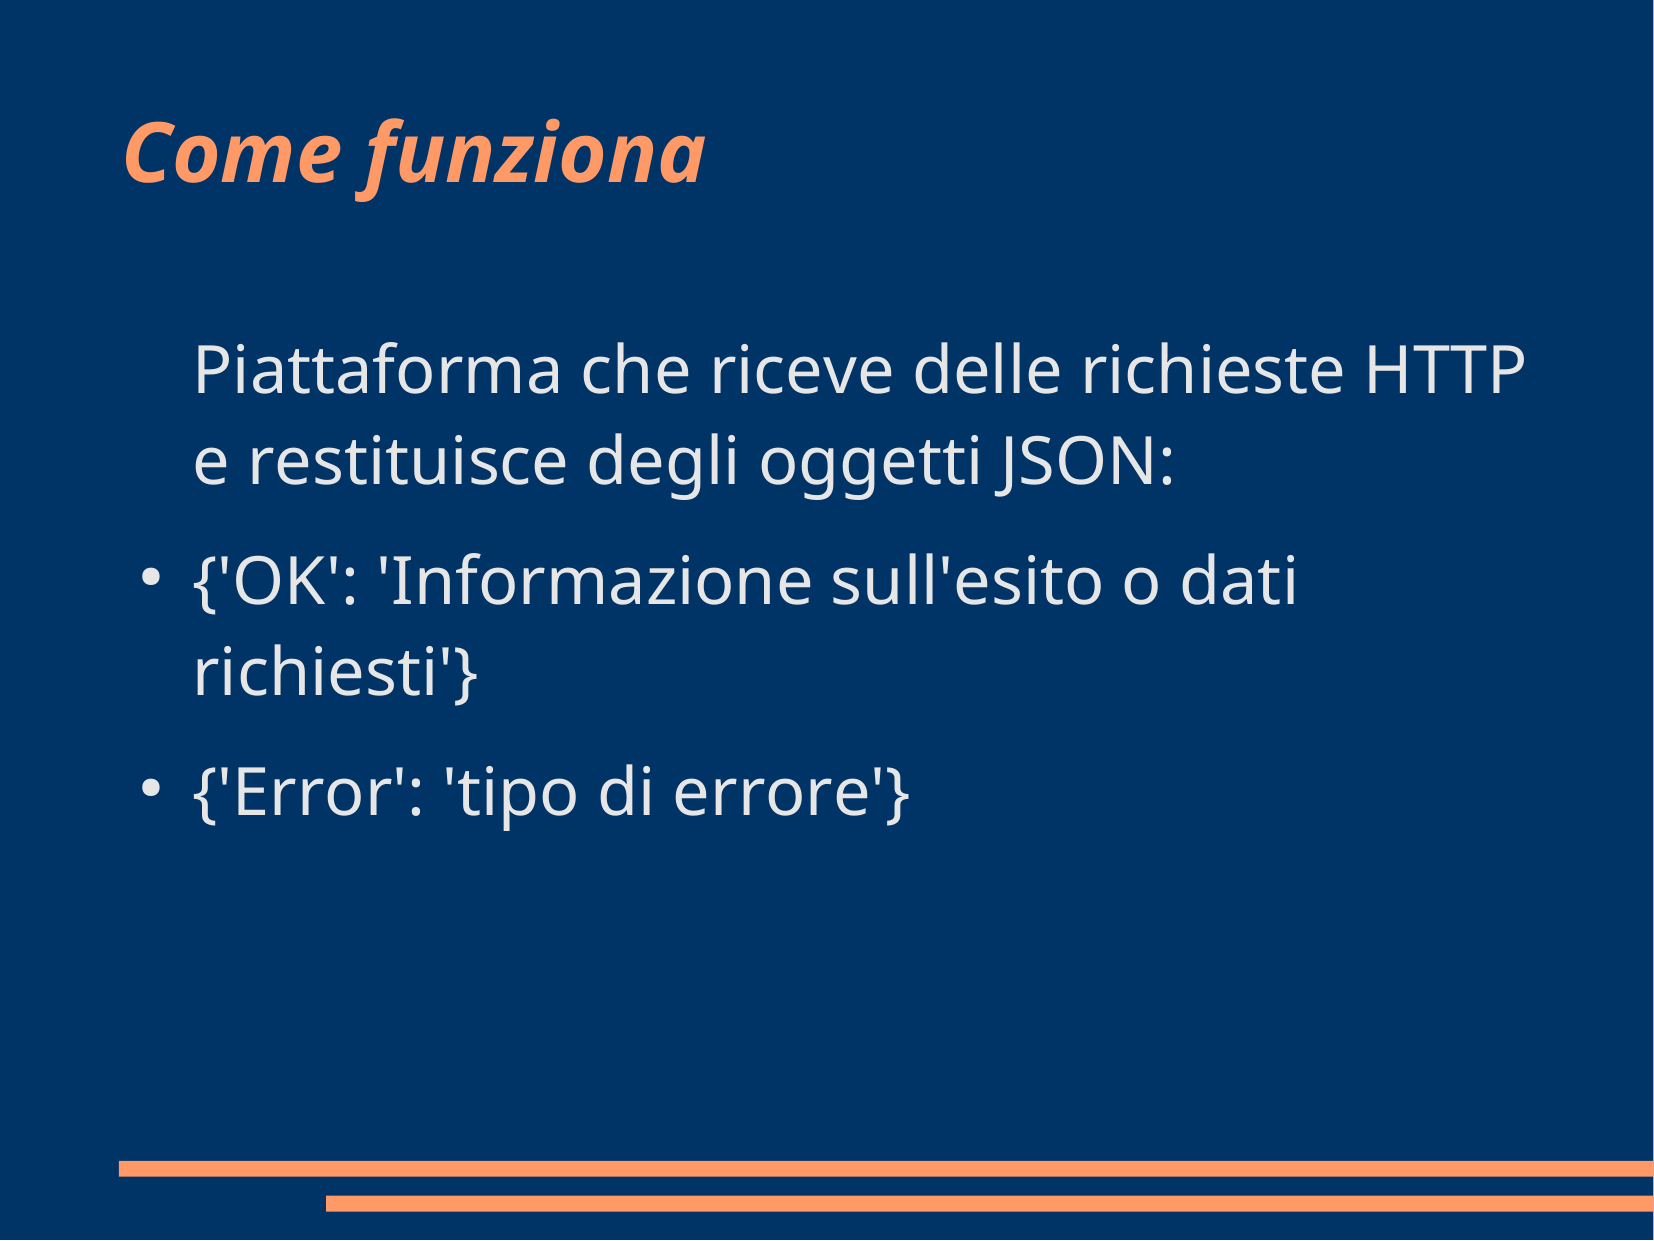

# Come funziona
Piattaforma che riceve delle richieste HTTP e restituisce degli oggetti JSON:
{'OK': 'Informazione sull'esito o dati richiesti'}
{'Error': 'tipo di errore'}